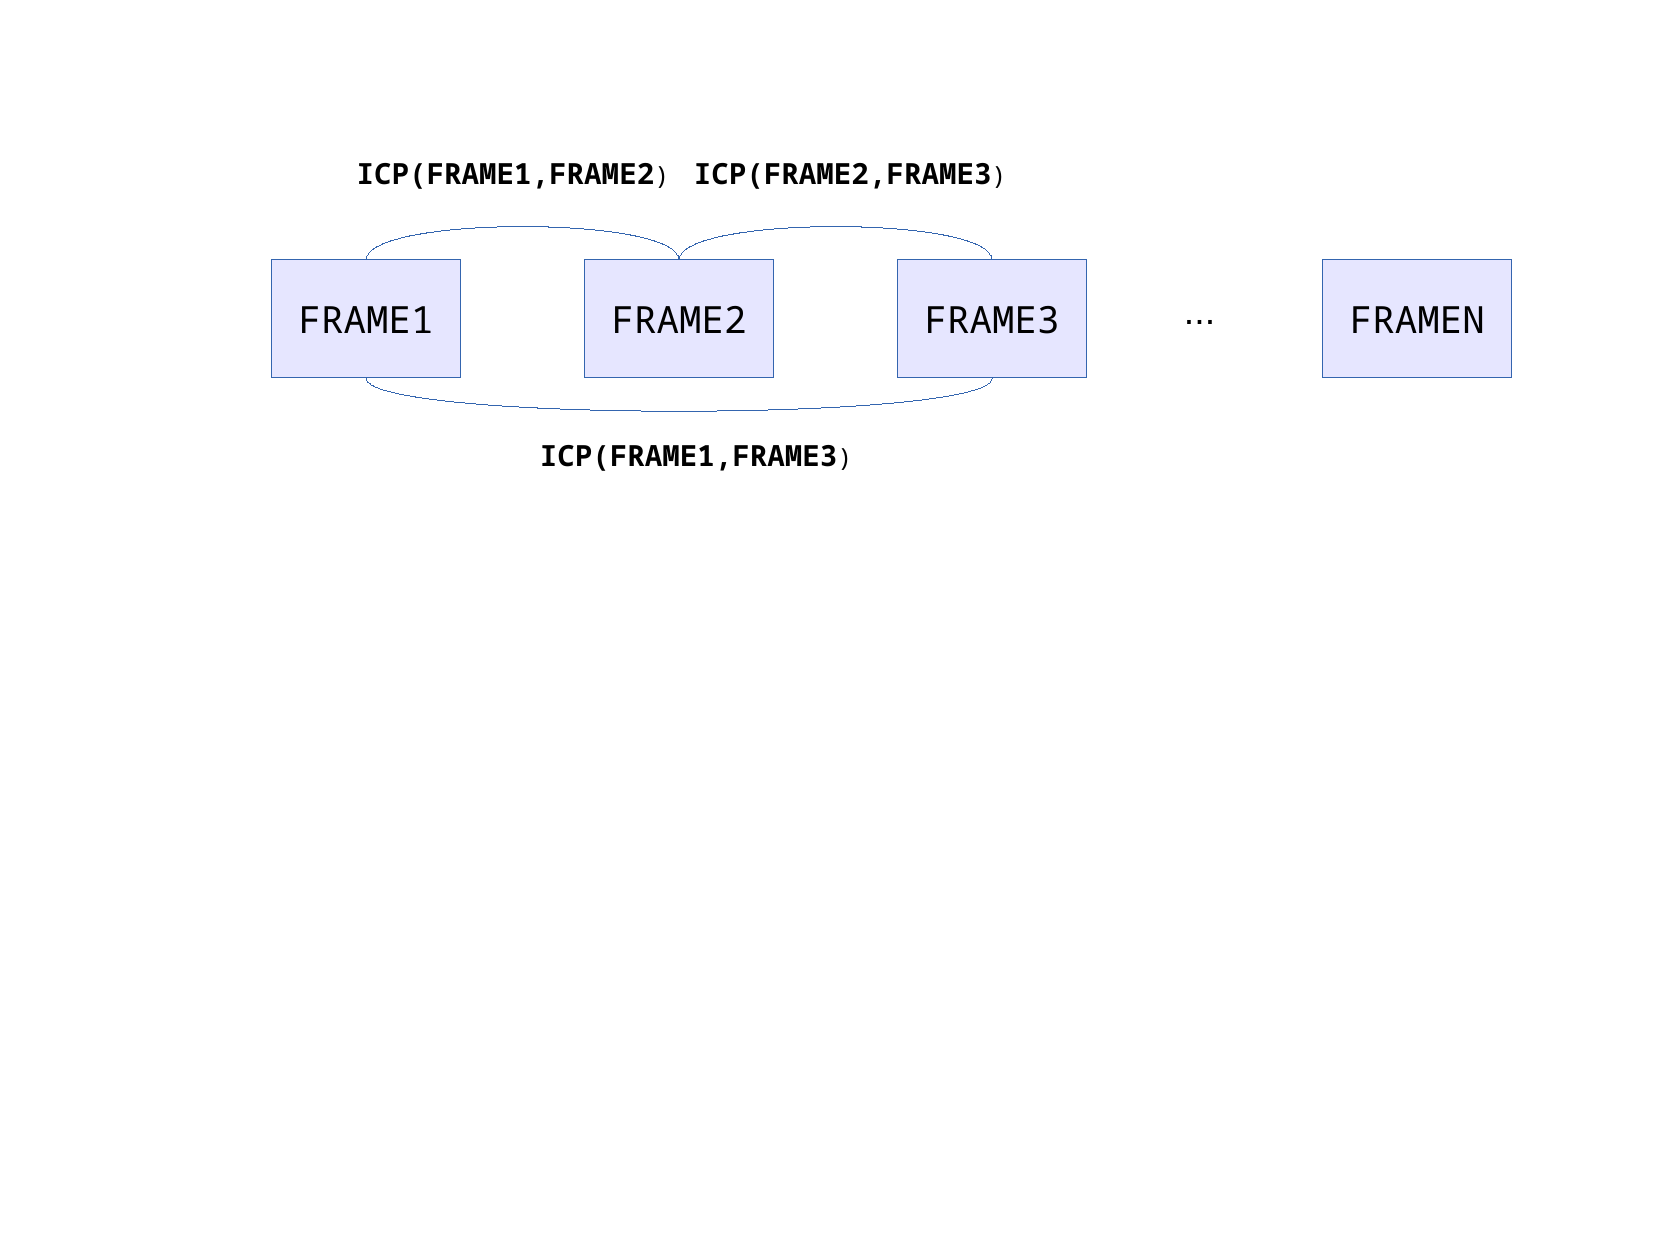

ICP(FRAME1,FRAME2)
ICP(FRAME2,FRAME3)
FRAME1
FRAME2
FRAME3
FRAMEN
...
ICP(FRAME1,FRAME3)